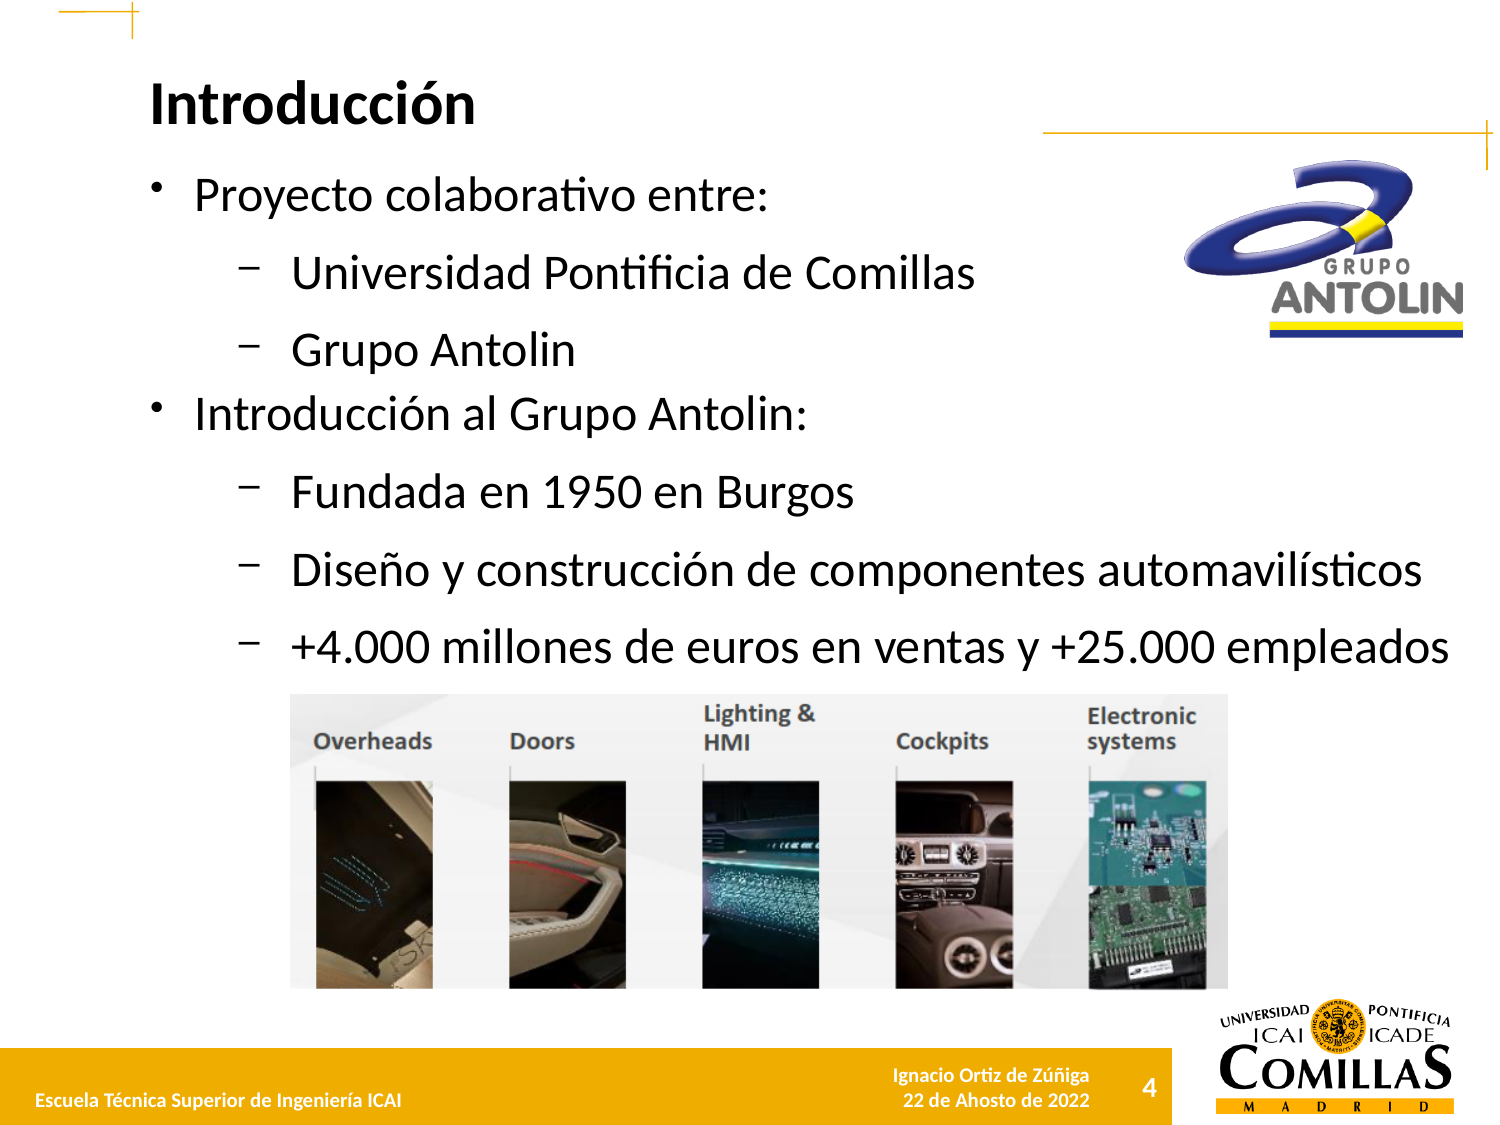

Introducción
# Proyecto colaborativo entre:
Universidad Pontificia de Comillas
Grupo Antolin
Introducción al Grupo Antolin:
Fundada en 1950 en Burgos
Diseño y construcción de componentes automavilísticos
+4.000 millones de euros en ventas y +25.000 empleados